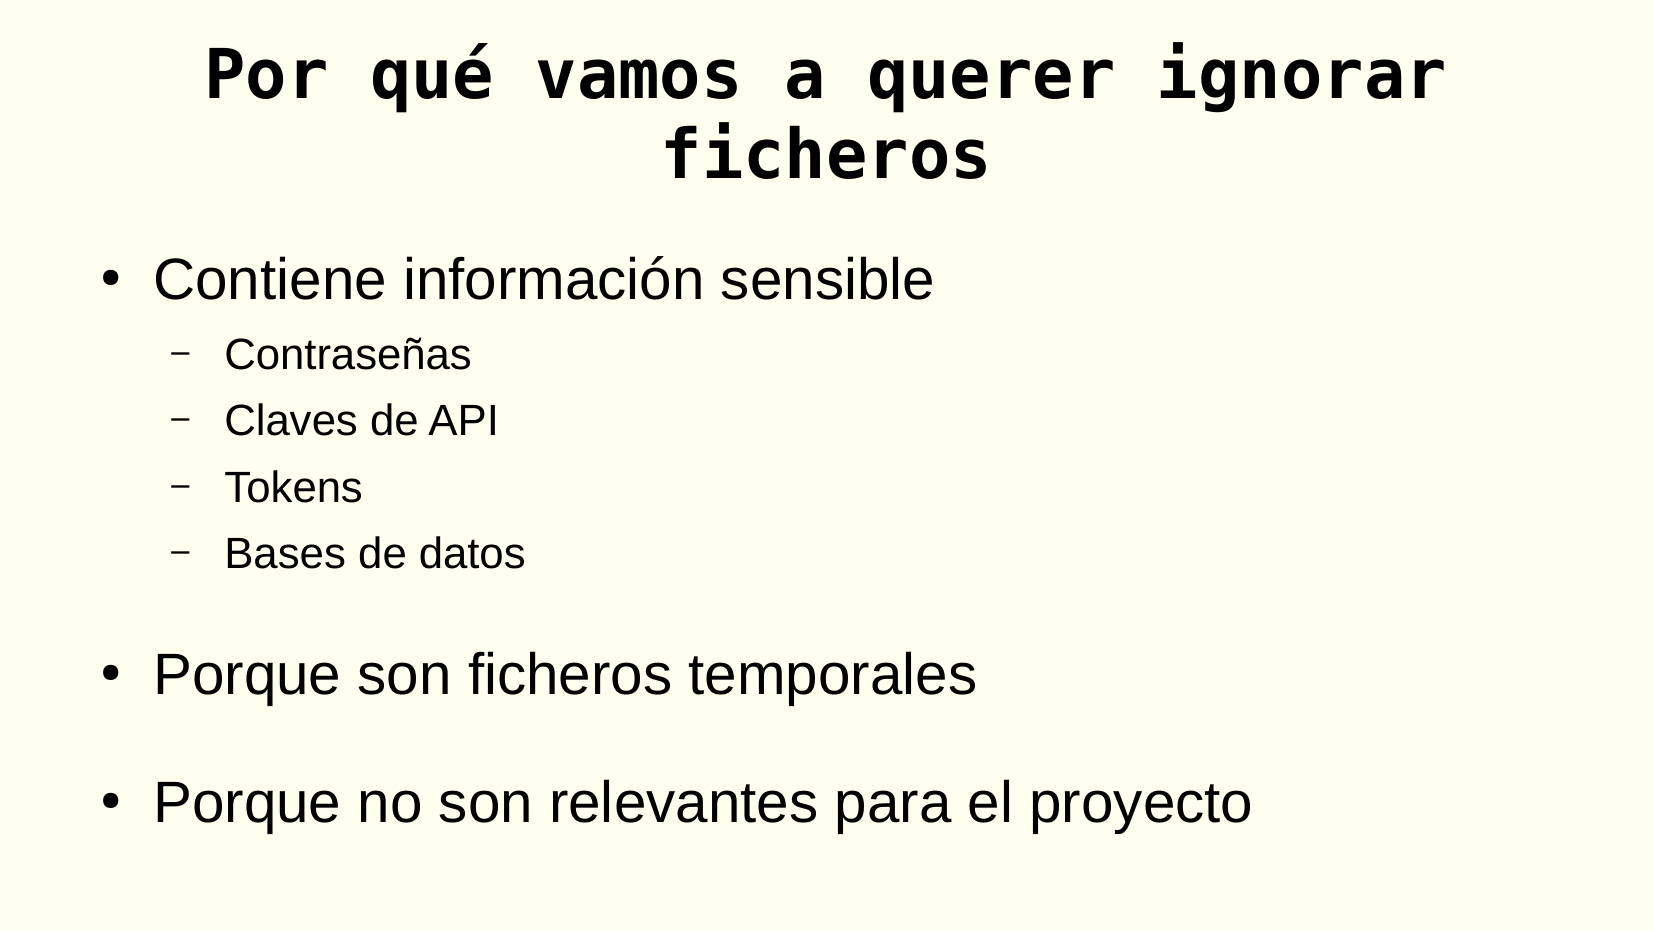

# Por qué vamos a querer ignorar ficheros
Contiene información sensible
Contraseñas
Claves de API
Tokens
Bases de datos
Porque son ficheros temporales
Porque no son relevantes para el proyecto